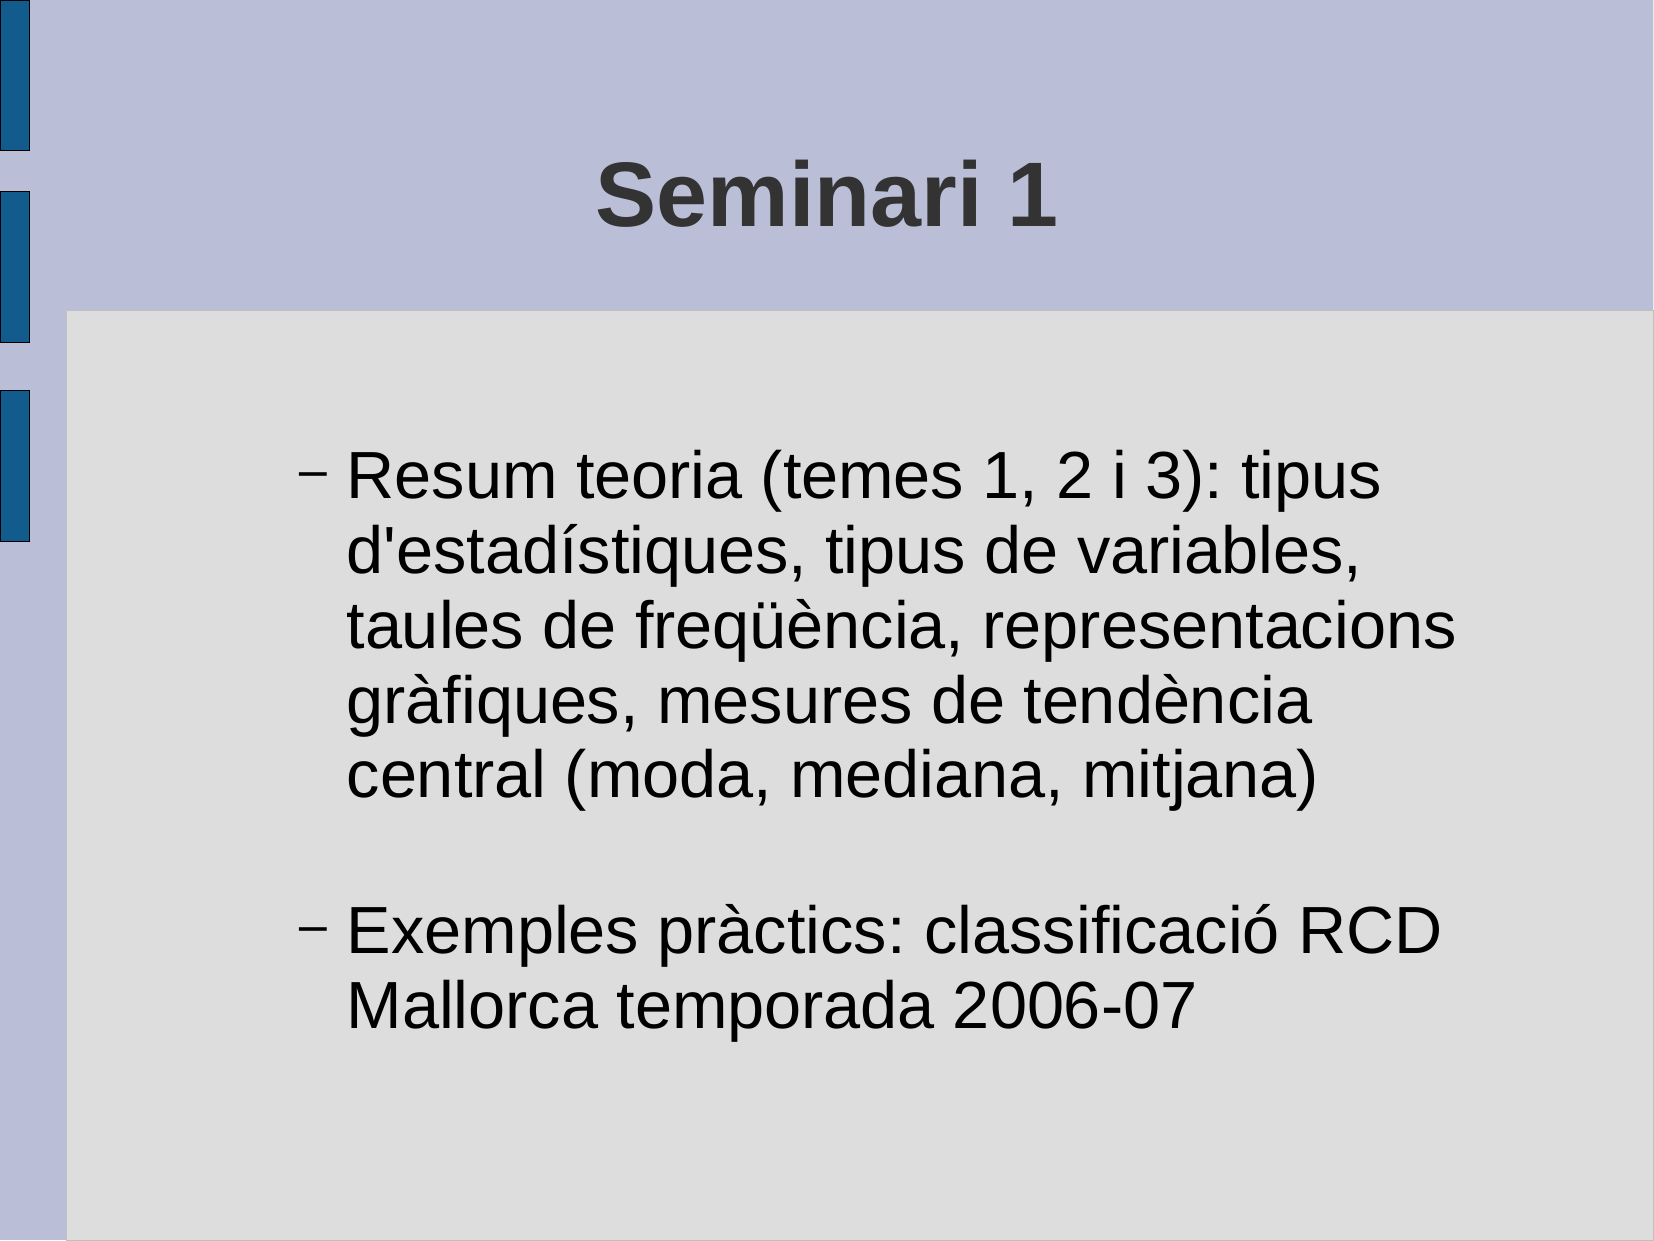

# Seminari 1
Resum teoria (temes 1, 2 i 3): tipus d'estadístiques, tipus de variables, taules de freqüència, representacions gràfiques, mesures de tendència central (moda, mediana, mitjana)
Exemples pràctics: classificació RCD Mallorca temporada 2006-07